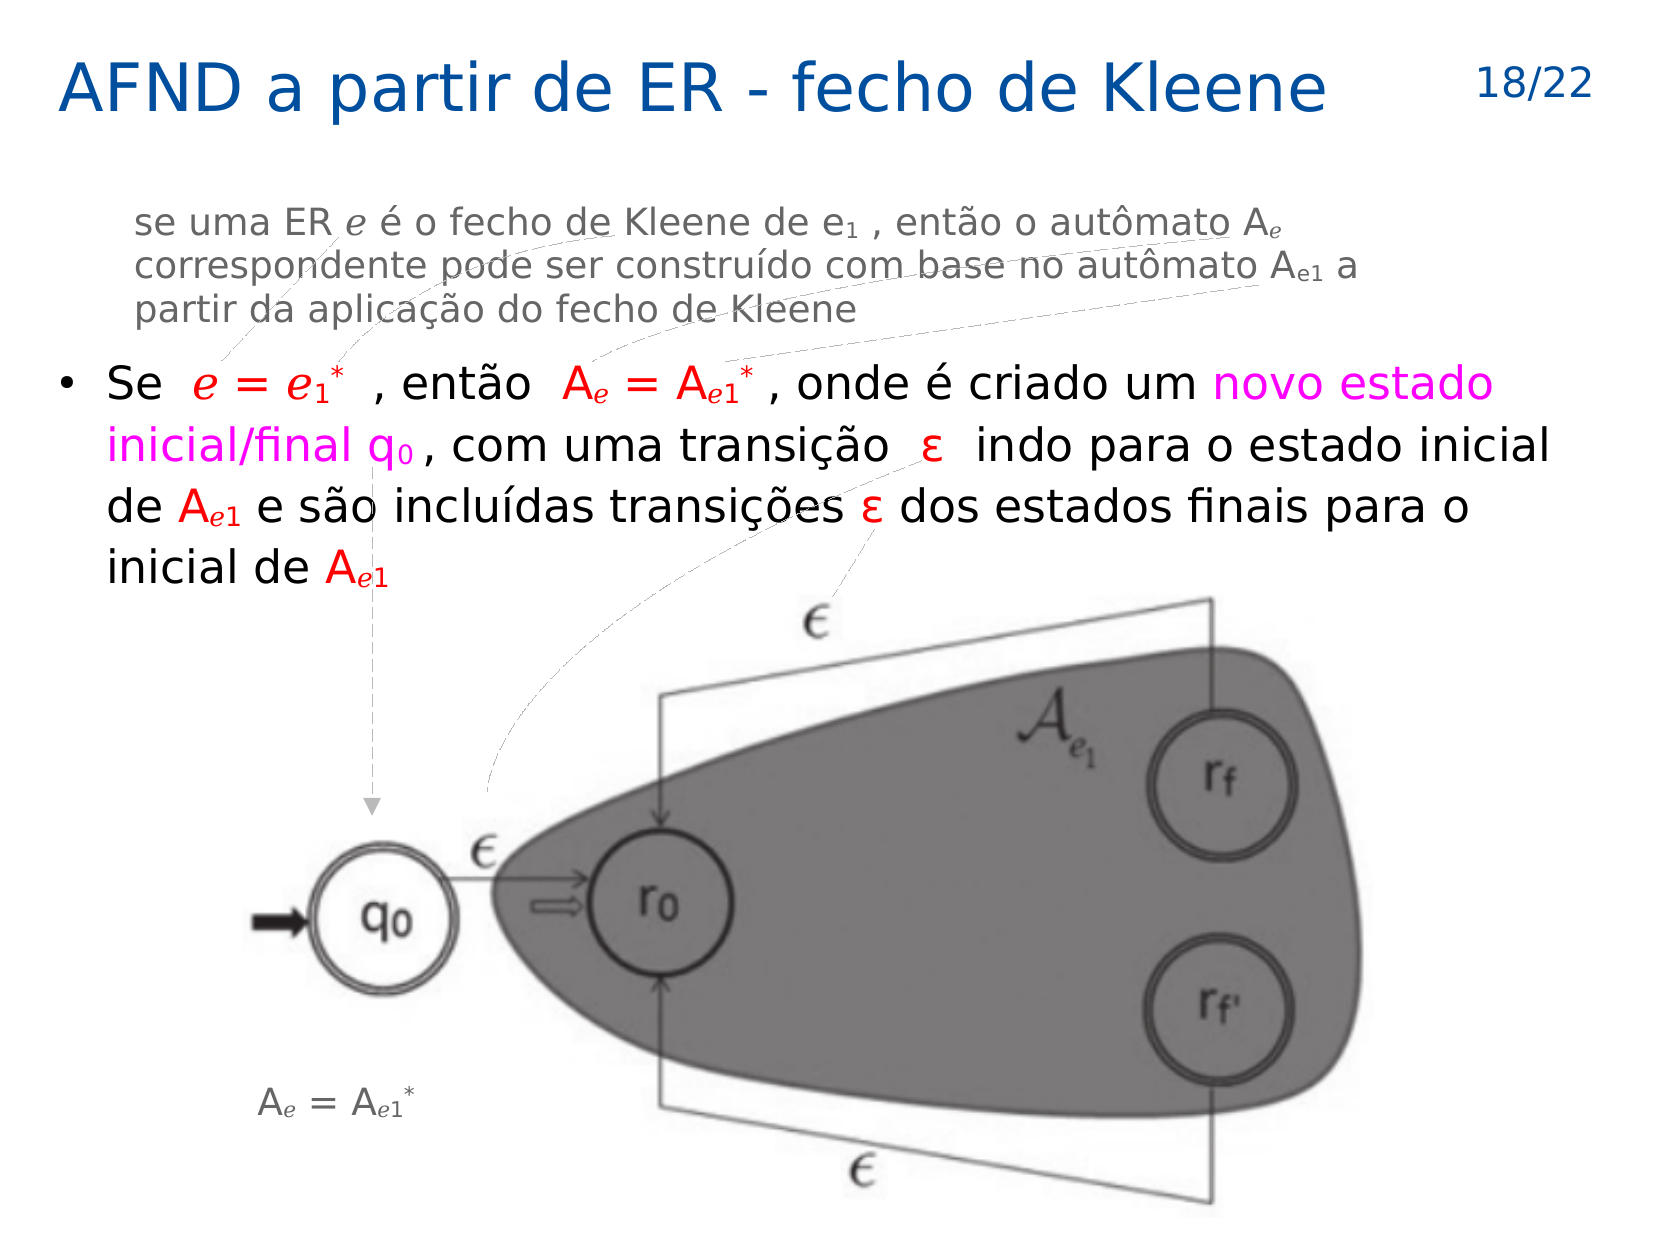

# AFND a partir de ER - fecho de Kleene
18
se uma ER ℯ é o fecho de Kleene de e1 , então o autômato Aℯ correspondente pode ser construído com base no autômato Ae1 a partir da aplicação do fecho de Kleene
Se ℯ = ℯ1* , então Aℯ = Aℯ1* , onde é criado um novo estado inicial/final q0 , com uma transição ε indo para o estado inicial de Aℯ1 e são incluídas transições ε dos estados finais para o inicial de Aℯ1
Aℯ = Aℯ1*